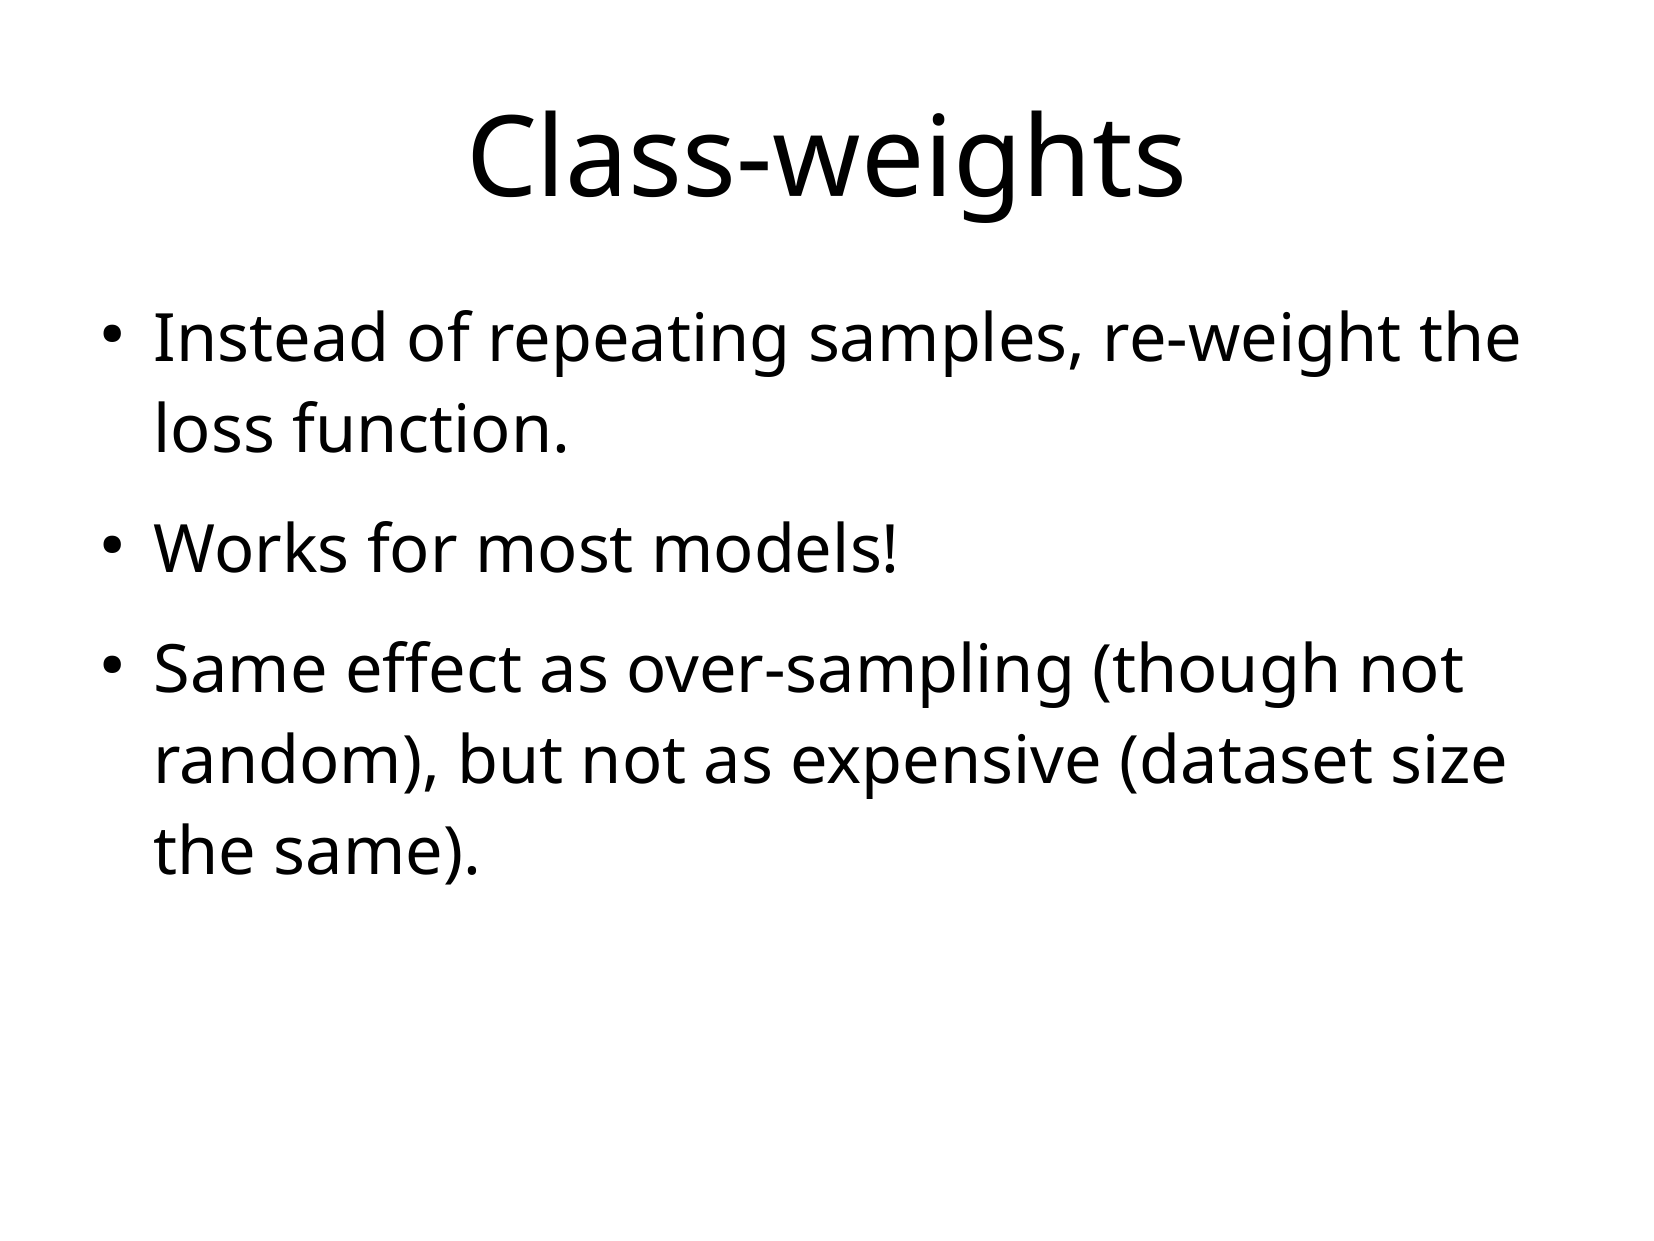

# Class-weights
Instead of repeating samples, re-weight the loss function.
Works for most models!
Same effect as over-sampling (though not random), but not as expensive (dataset size the same).